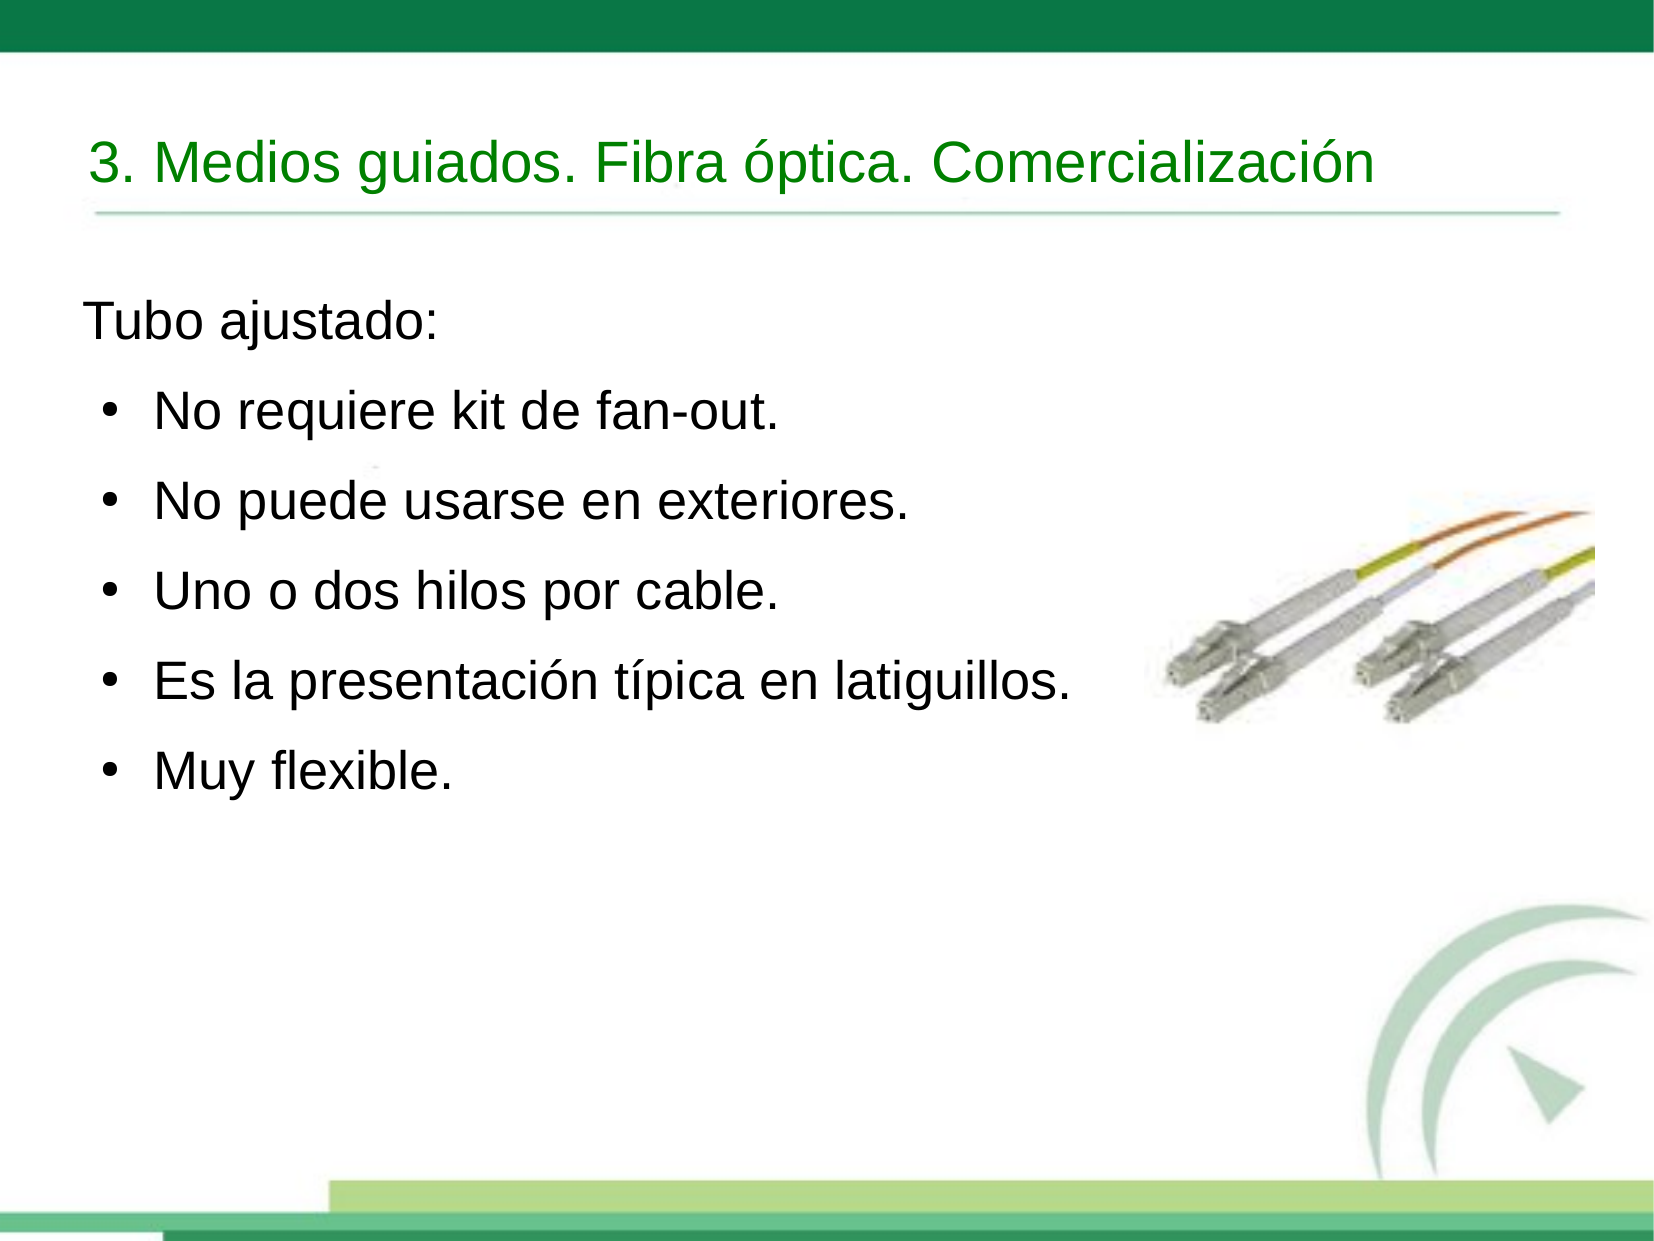

# 3. Medios guiados. Fibra óptica. Comercialización
Tubo ajustado:
No requiere kit de fan-out.
No puede usarse en exteriores.
Uno o dos hilos por cable.
Es la presentación típica en latiguillos.
Muy flexible.